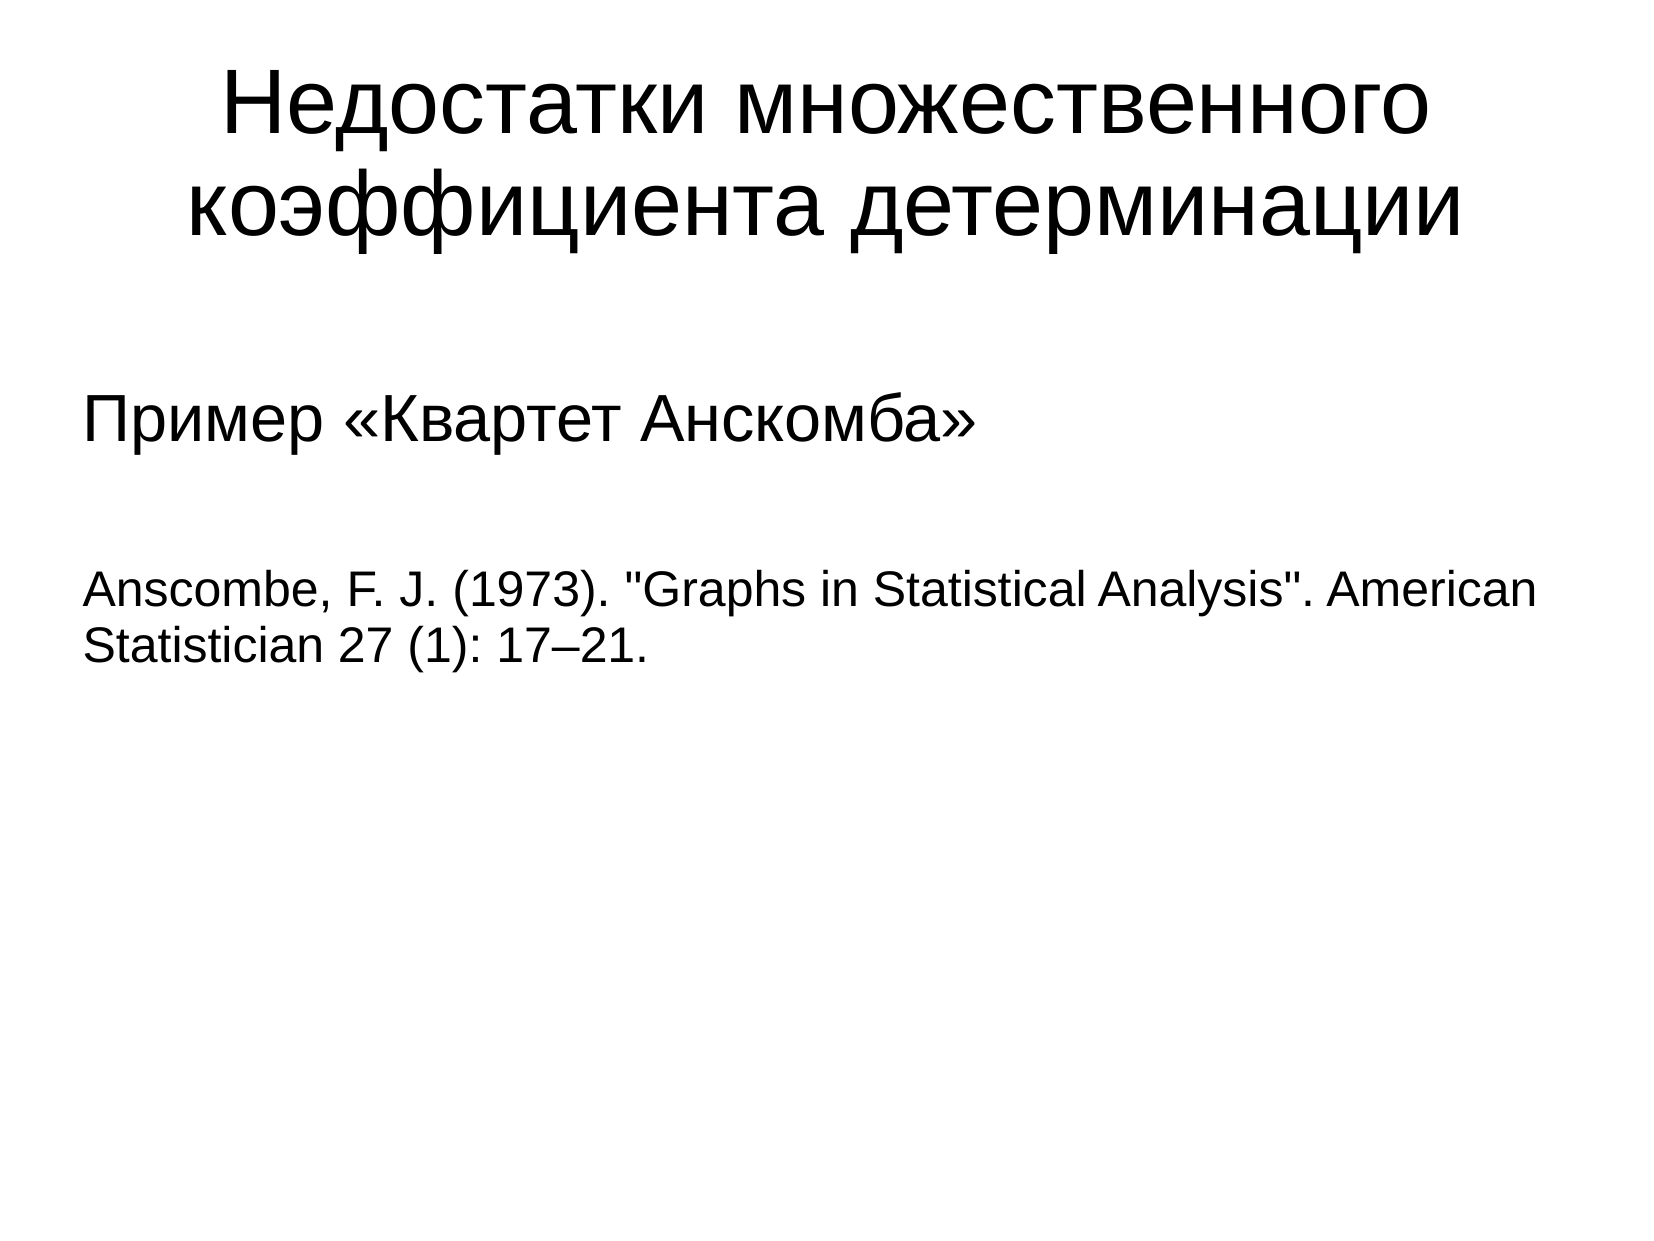

# Недостатки множественного коэффициента детерминации
Пример «Квартет Анскомба»
Anscombe, F. J. (1973). "Graphs in Statistical Analysis". American Statistician 27 (1): 17–21.